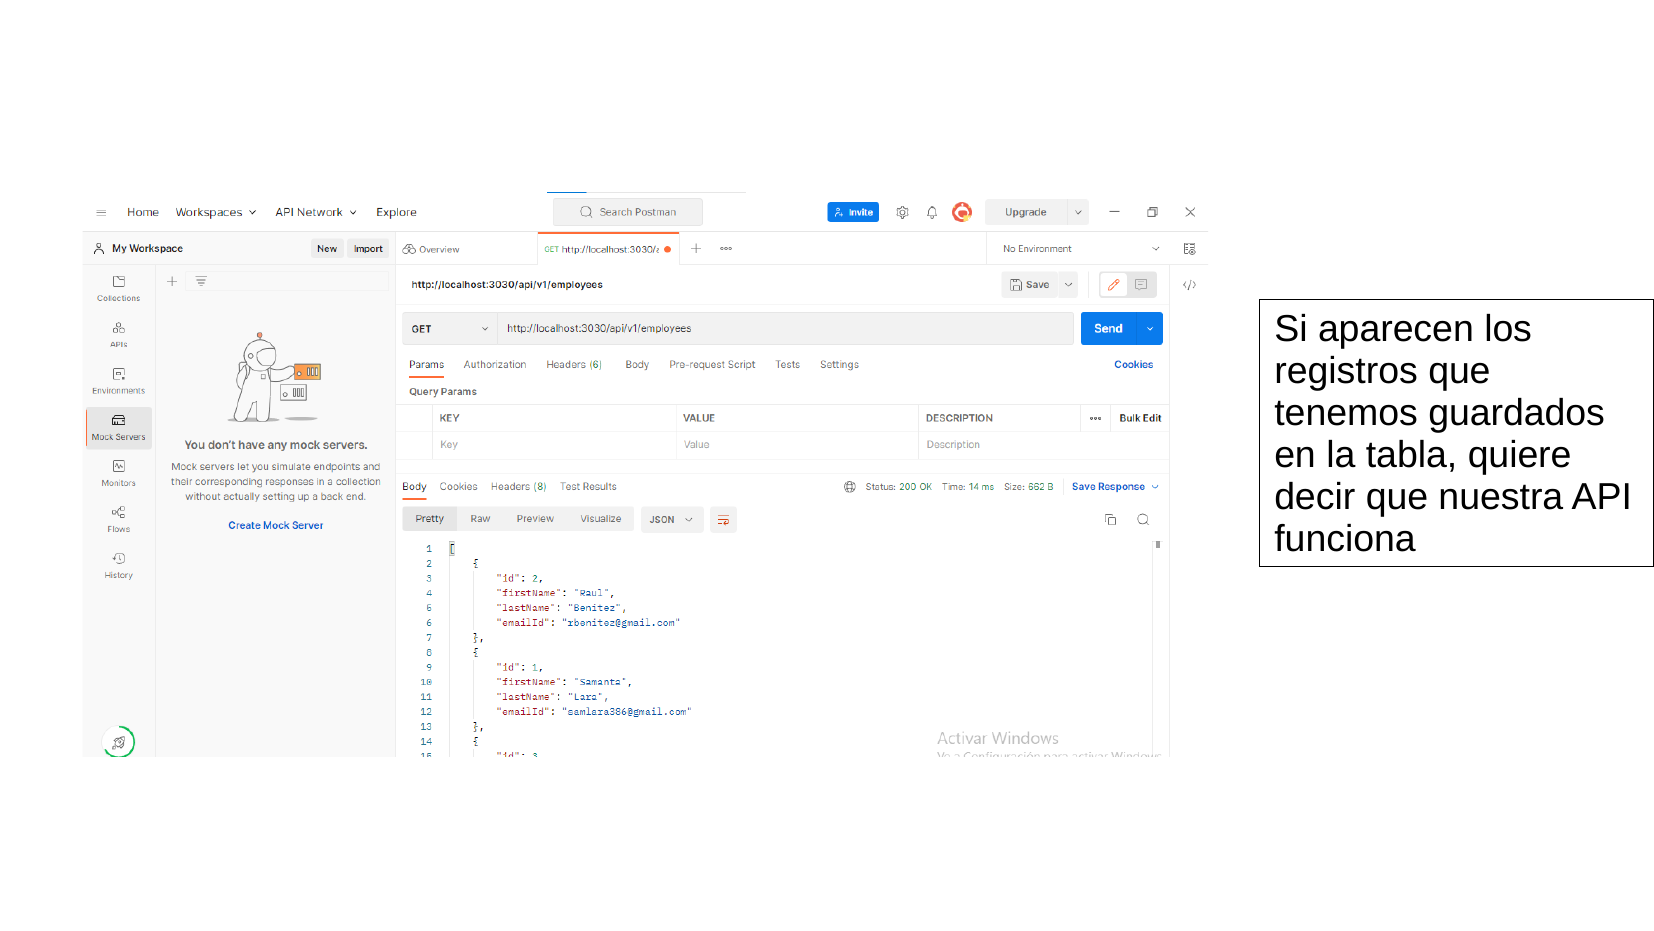

#
Si aparecen los registros que tenemos guardados en la tabla, quiere decir que nuestra API funciona